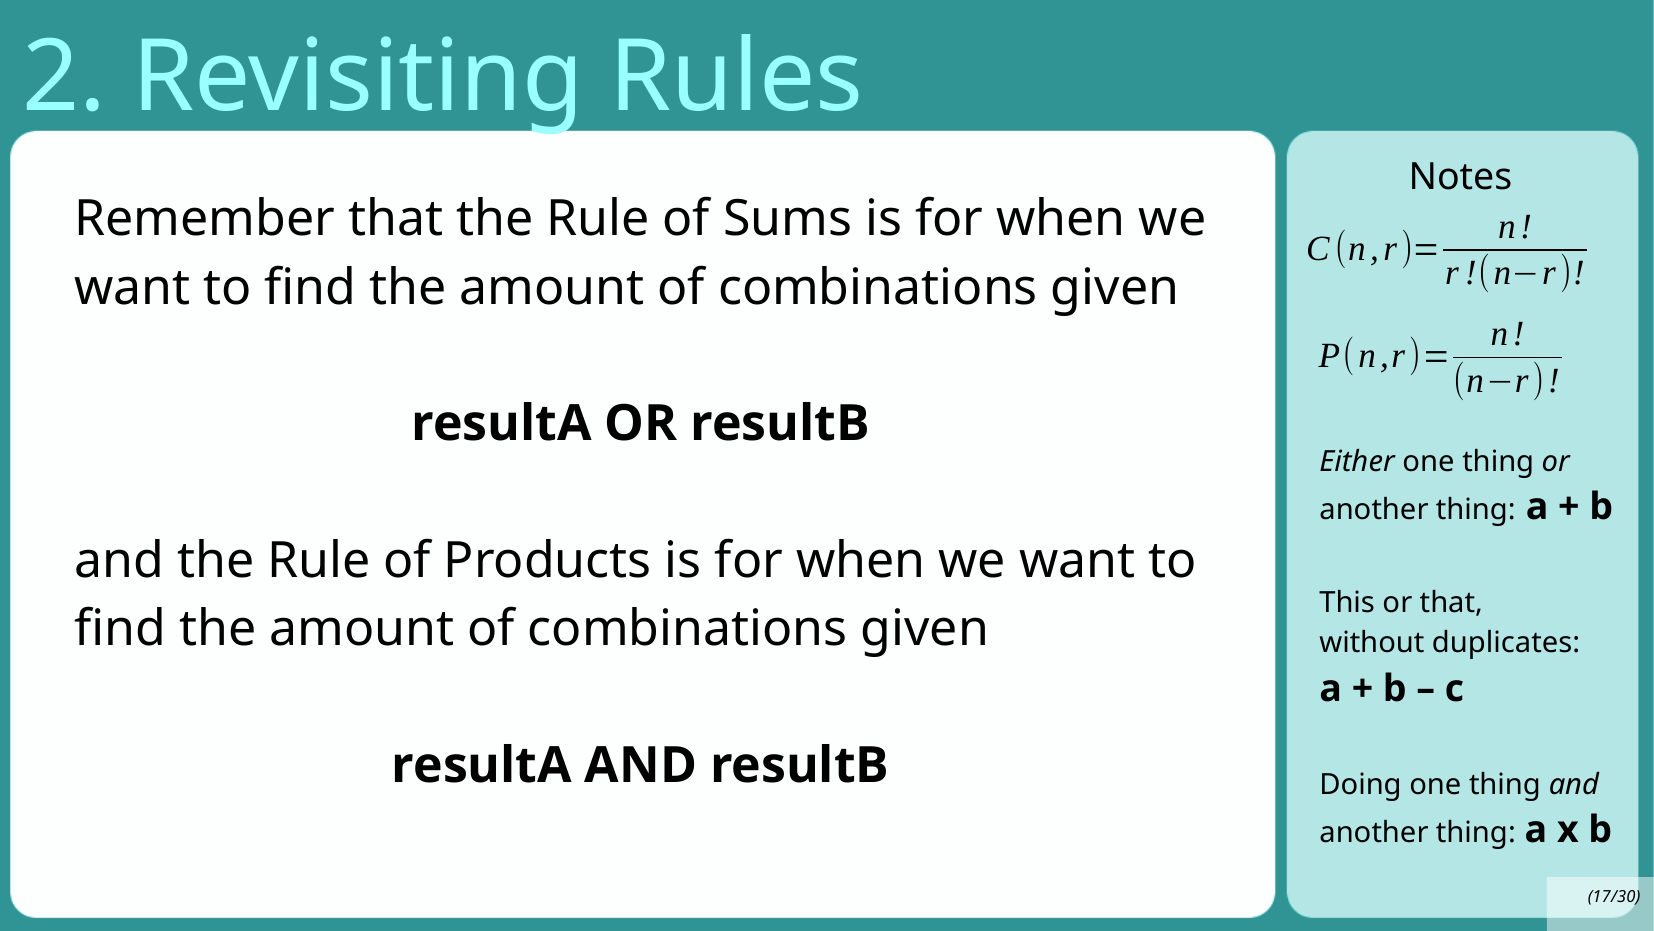

# 2. Revisiting Rules
Notes
Remember that the Rule of Sums is for when we want to find the amount of combinations given
resultA OR resultB
and the Rule of Products is for when we want to find the amount of combinations given
resultA AND resultB
Either one thing or another thing: a + b
This or that,
without duplicates:
a + b – c
Doing one thing and another thing: a x b